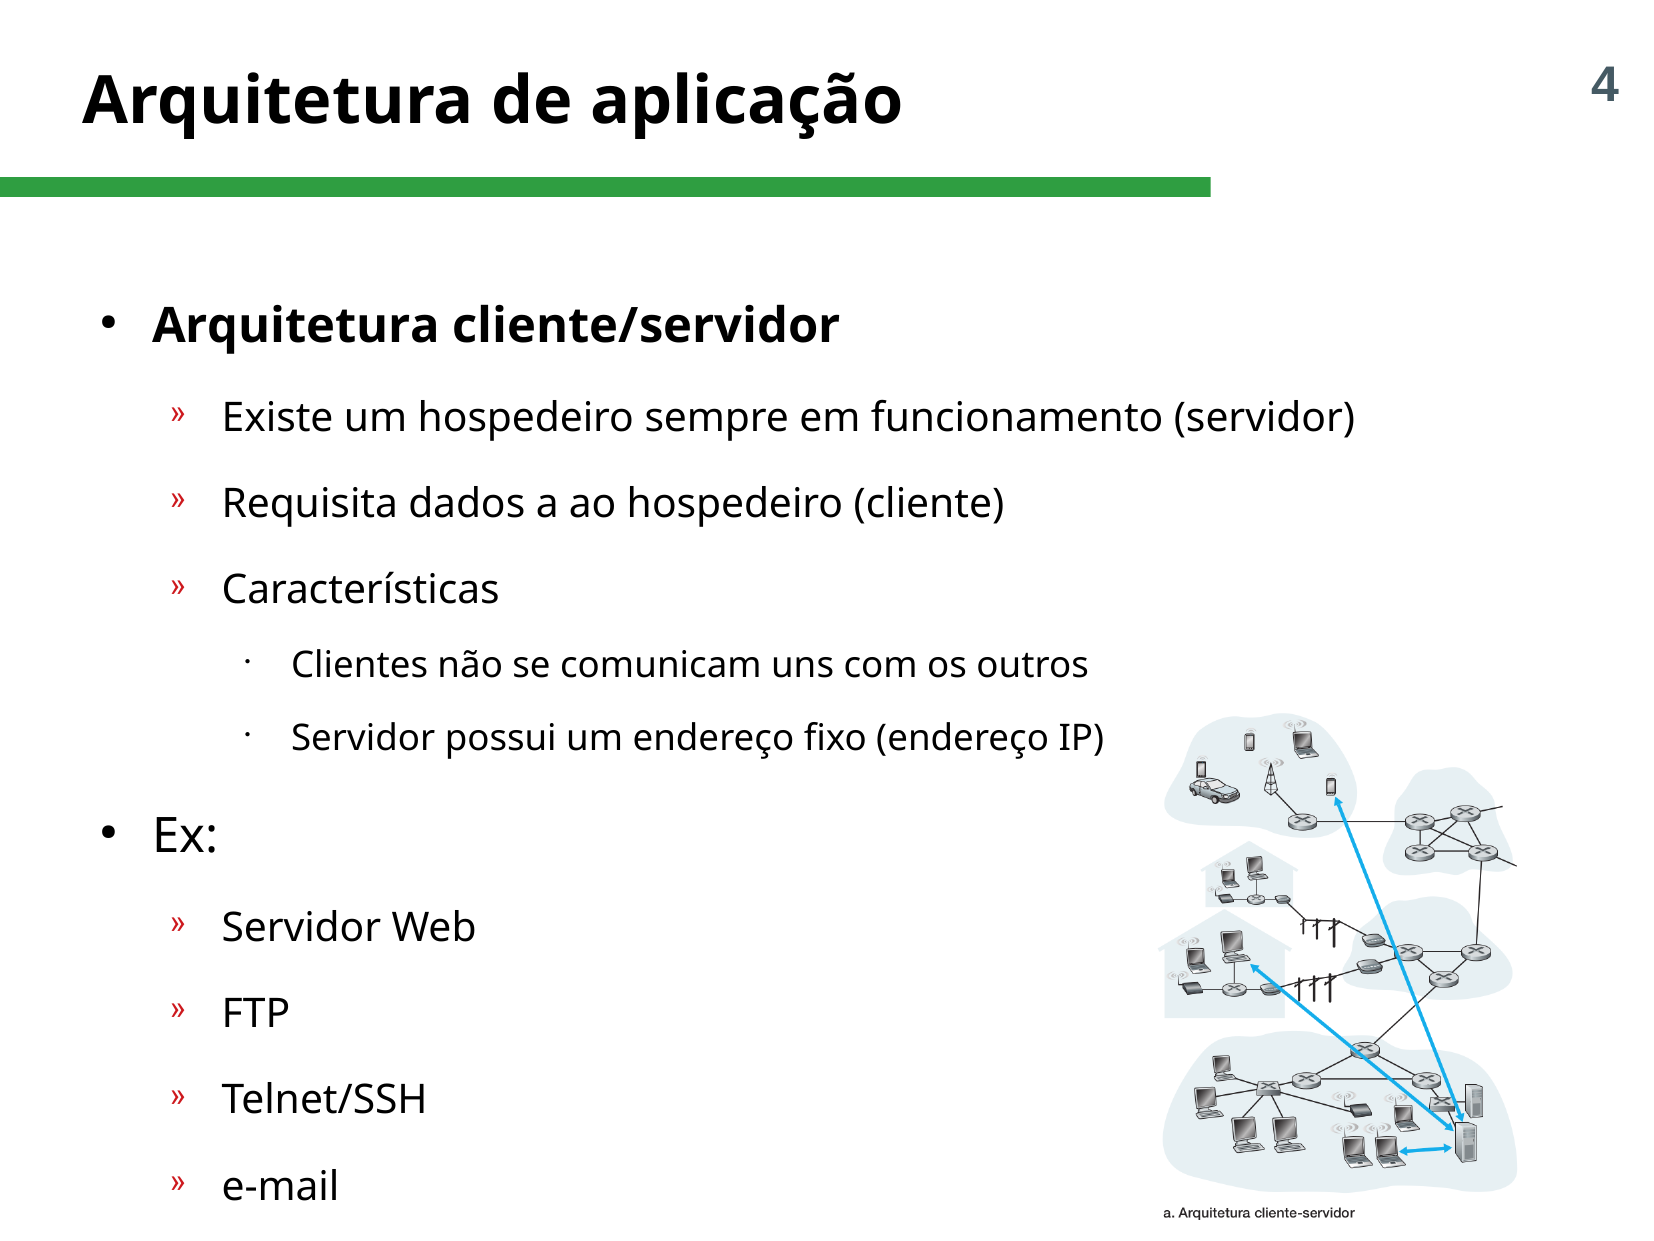

# Arquitetura de aplicação
Arquitetura cliente/servidor
Existe um hospedeiro sempre em funcionamento (servidor)
Requisita dados a ao hospedeiro (cliente)
Características
Clientes não se comunicam uns com os outros
Servidor possui um endereço fixo (endereço IP)
Ex:
Servidor Web
FTP
Telnet/SSH
e-mail